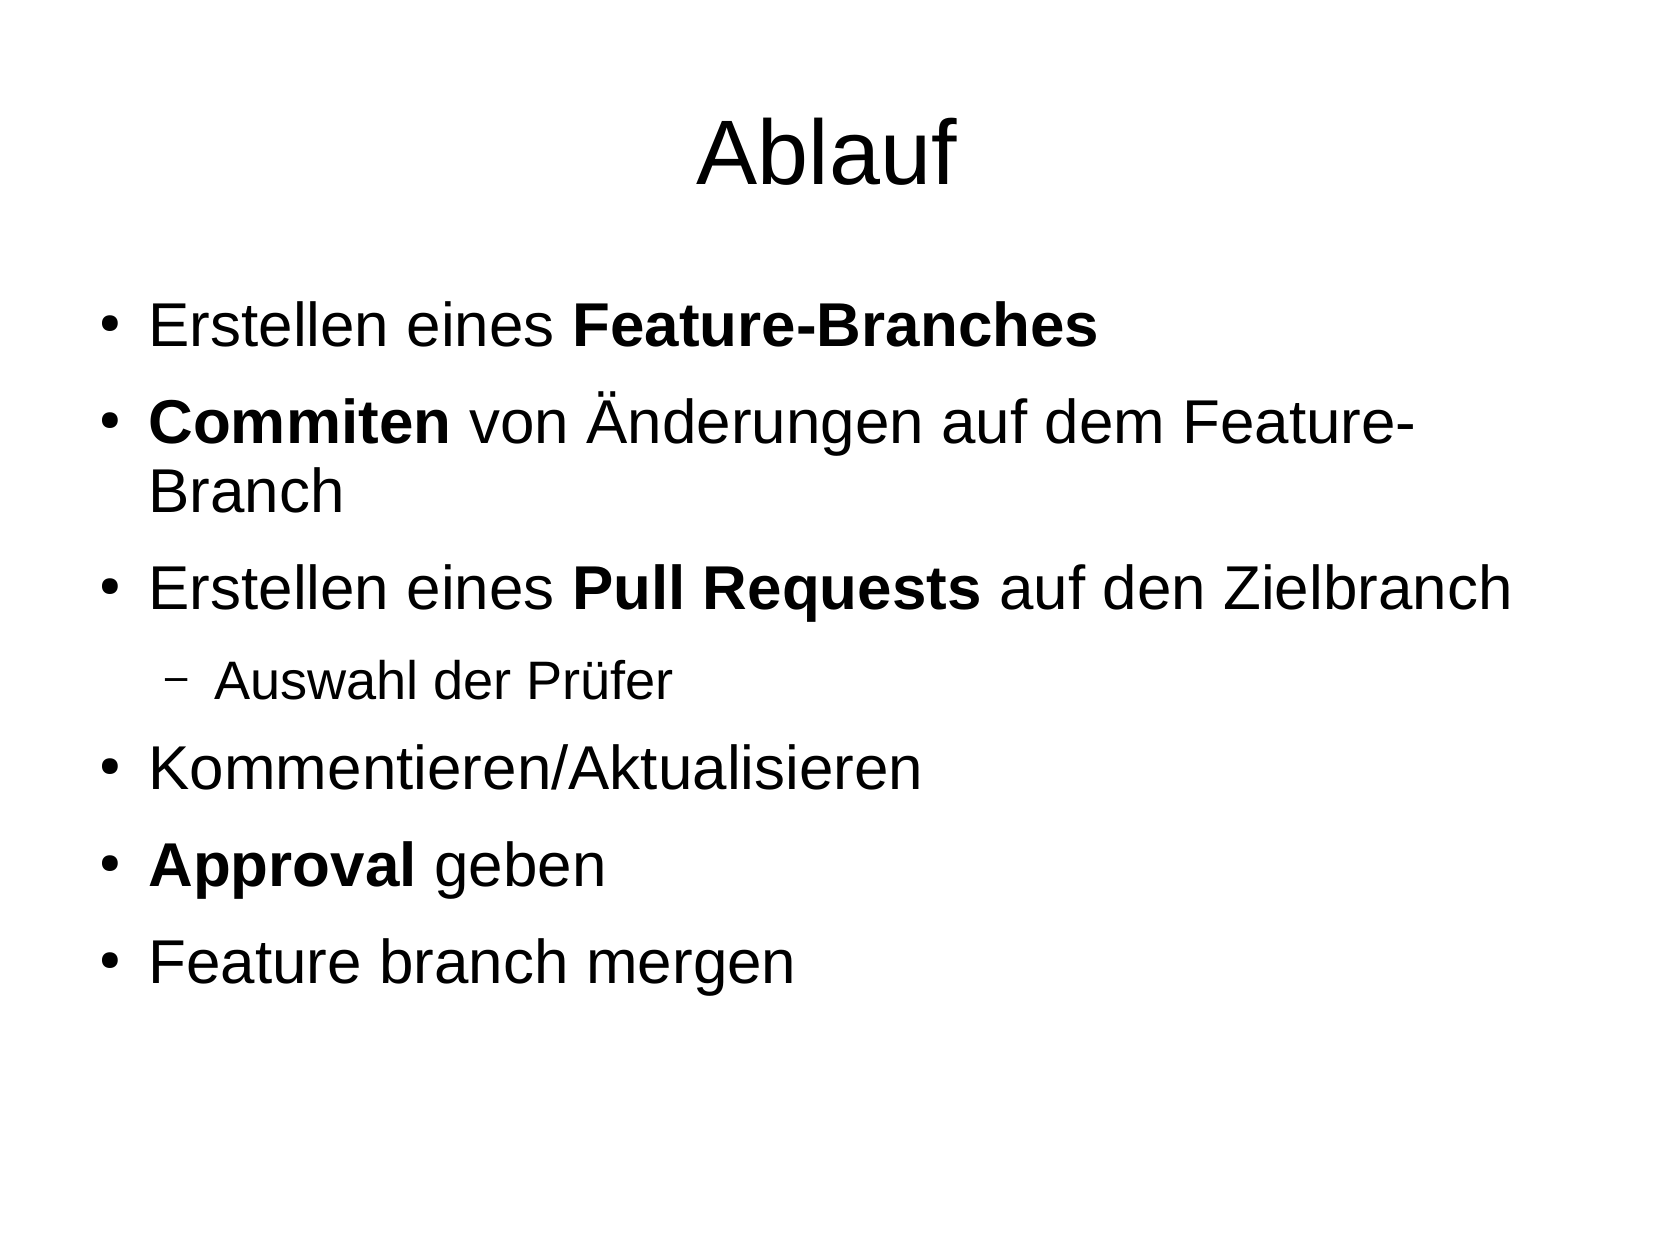

# Ablauf
Erstellen eines Feature-Branches
Commiten von Änderungen auf dem Feature-Branch
Erstellen eines Pull Requests auf den Zielbranch
Auswahl der Prüfer
Kommentieren/Aktualisieren
Approval geben
Feature branch mergen